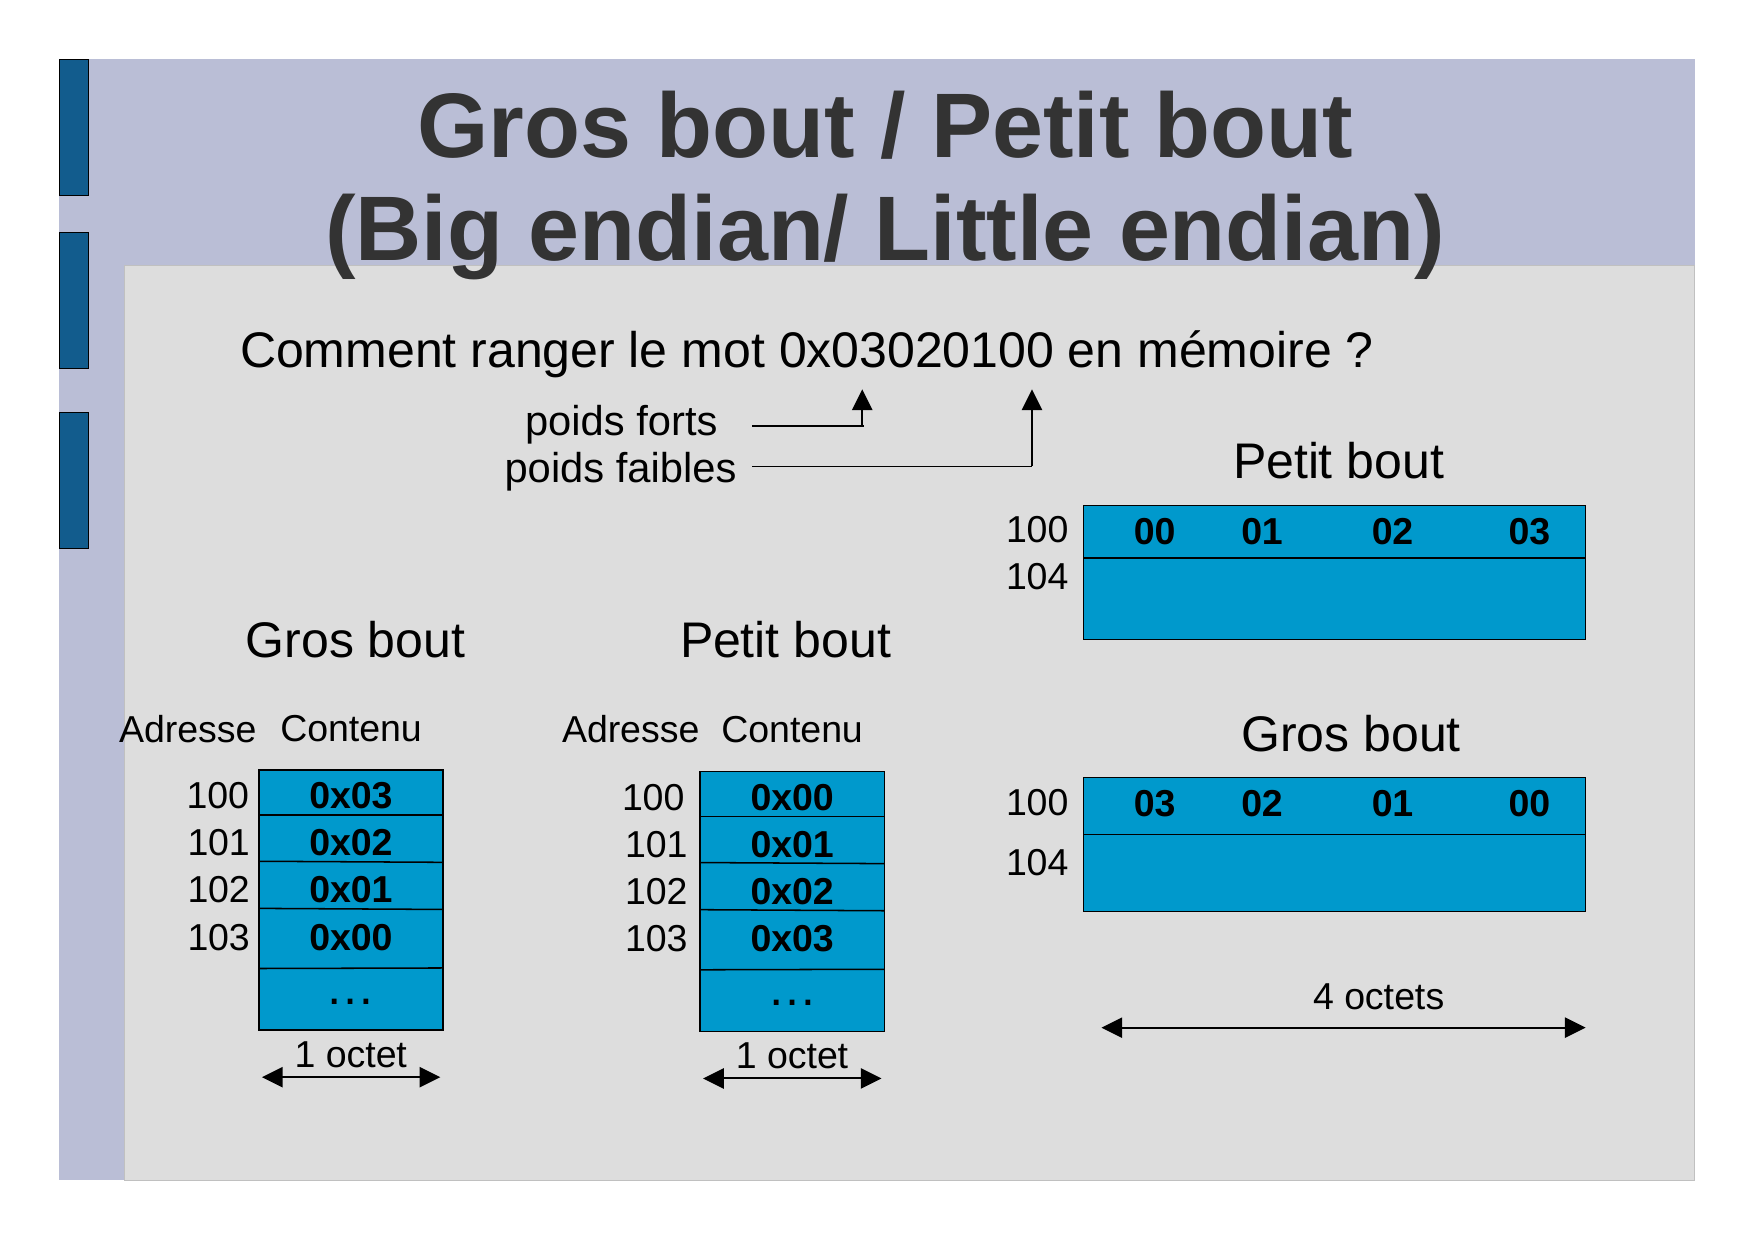

# Gros bout / Petit bout (Big endian/ Little endian)
Comment ranger le mot 0x03020100 en mémoire ?
poids forts
Petit bout
poids faibles
100
00
01
02
03
104
Gros bout
Petit bout
Gros bout
Contenu
Adresse
Contenu
Adresse
100
0x03
100
0x00
100
03
02
01
00
101
0x02
101
0x01
104
102
0x01
102
0x02
103
0x00
103
0x03
…
…
4 octets
1 octet
1 octet